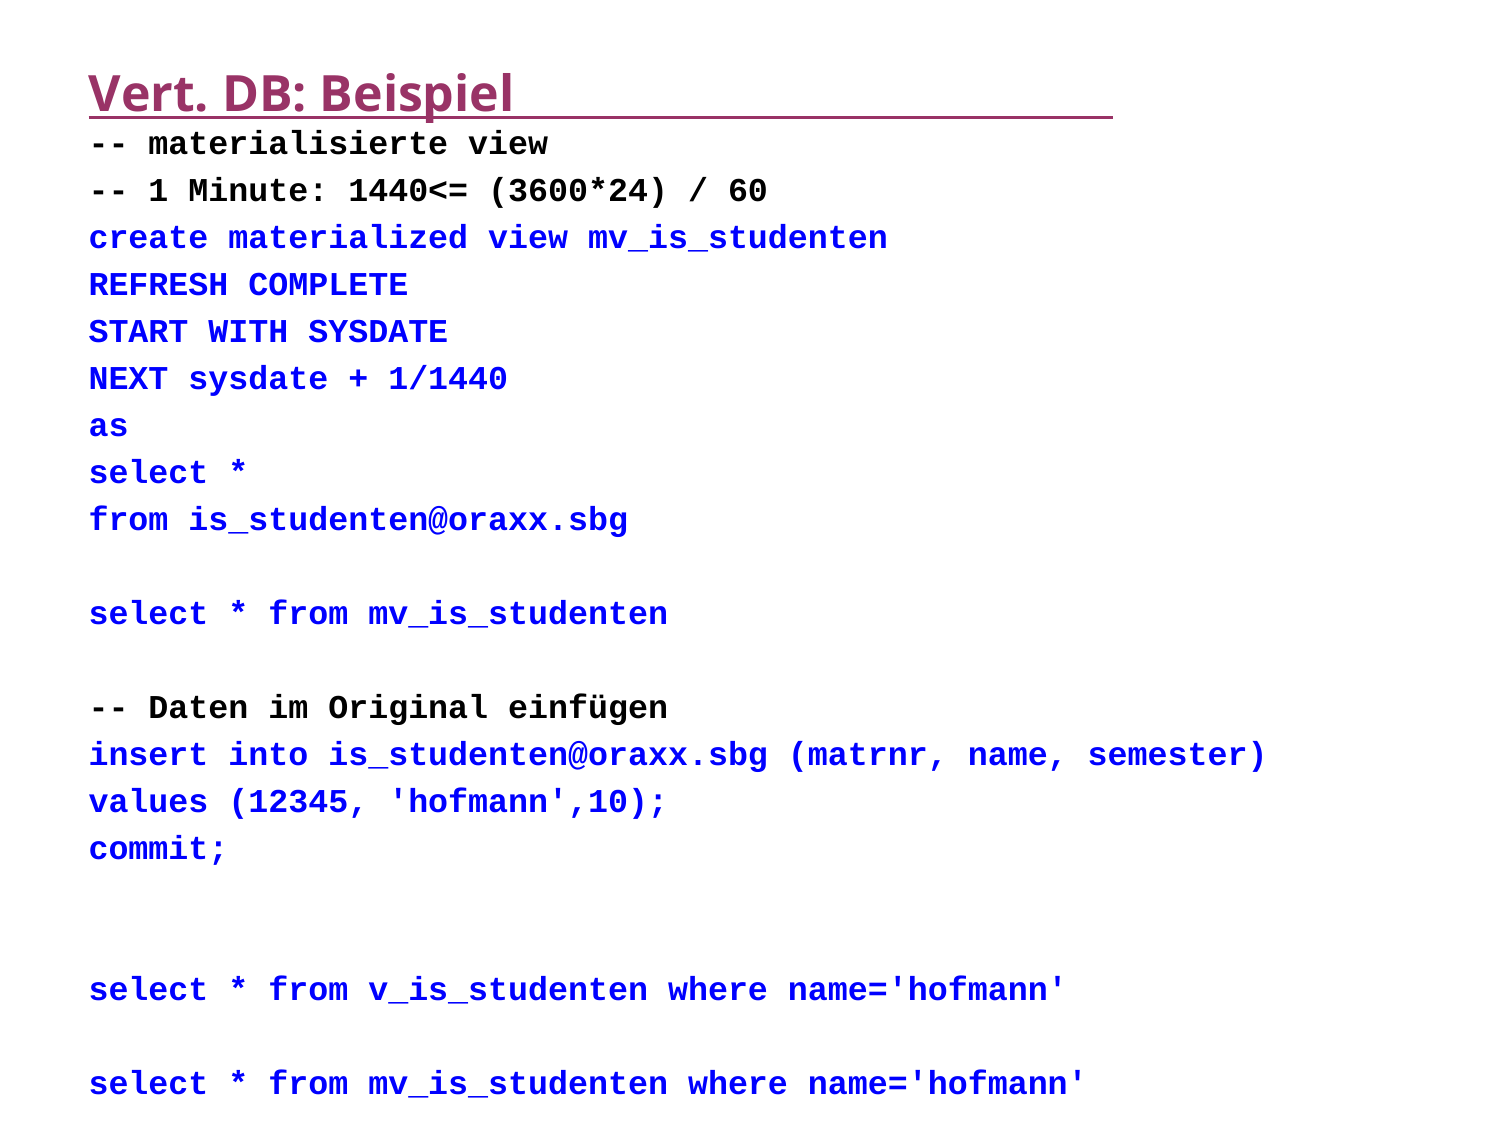

# Vert. DB: Beispiel
-- materialisierte view
-- 1 Minute: 1440<= (3600*24) / 60
create materialized view mv_is_studenten
REFRESH COMPLETE
START WITH SYSDATE
NEXT sysdate + 1/1440
as
select *
from is_studenten@oraxx.sbg
select * from mv_is_studenten
-- Daten im Original einfügen
insert into is_studenten@oraxx.sbg (matrnr, name, semester)
values (12345, 'hofmann',10);
commit;
select * from v_is_studenten where name='hofmann'
select * from mv_is_studenten where name='hofmann'